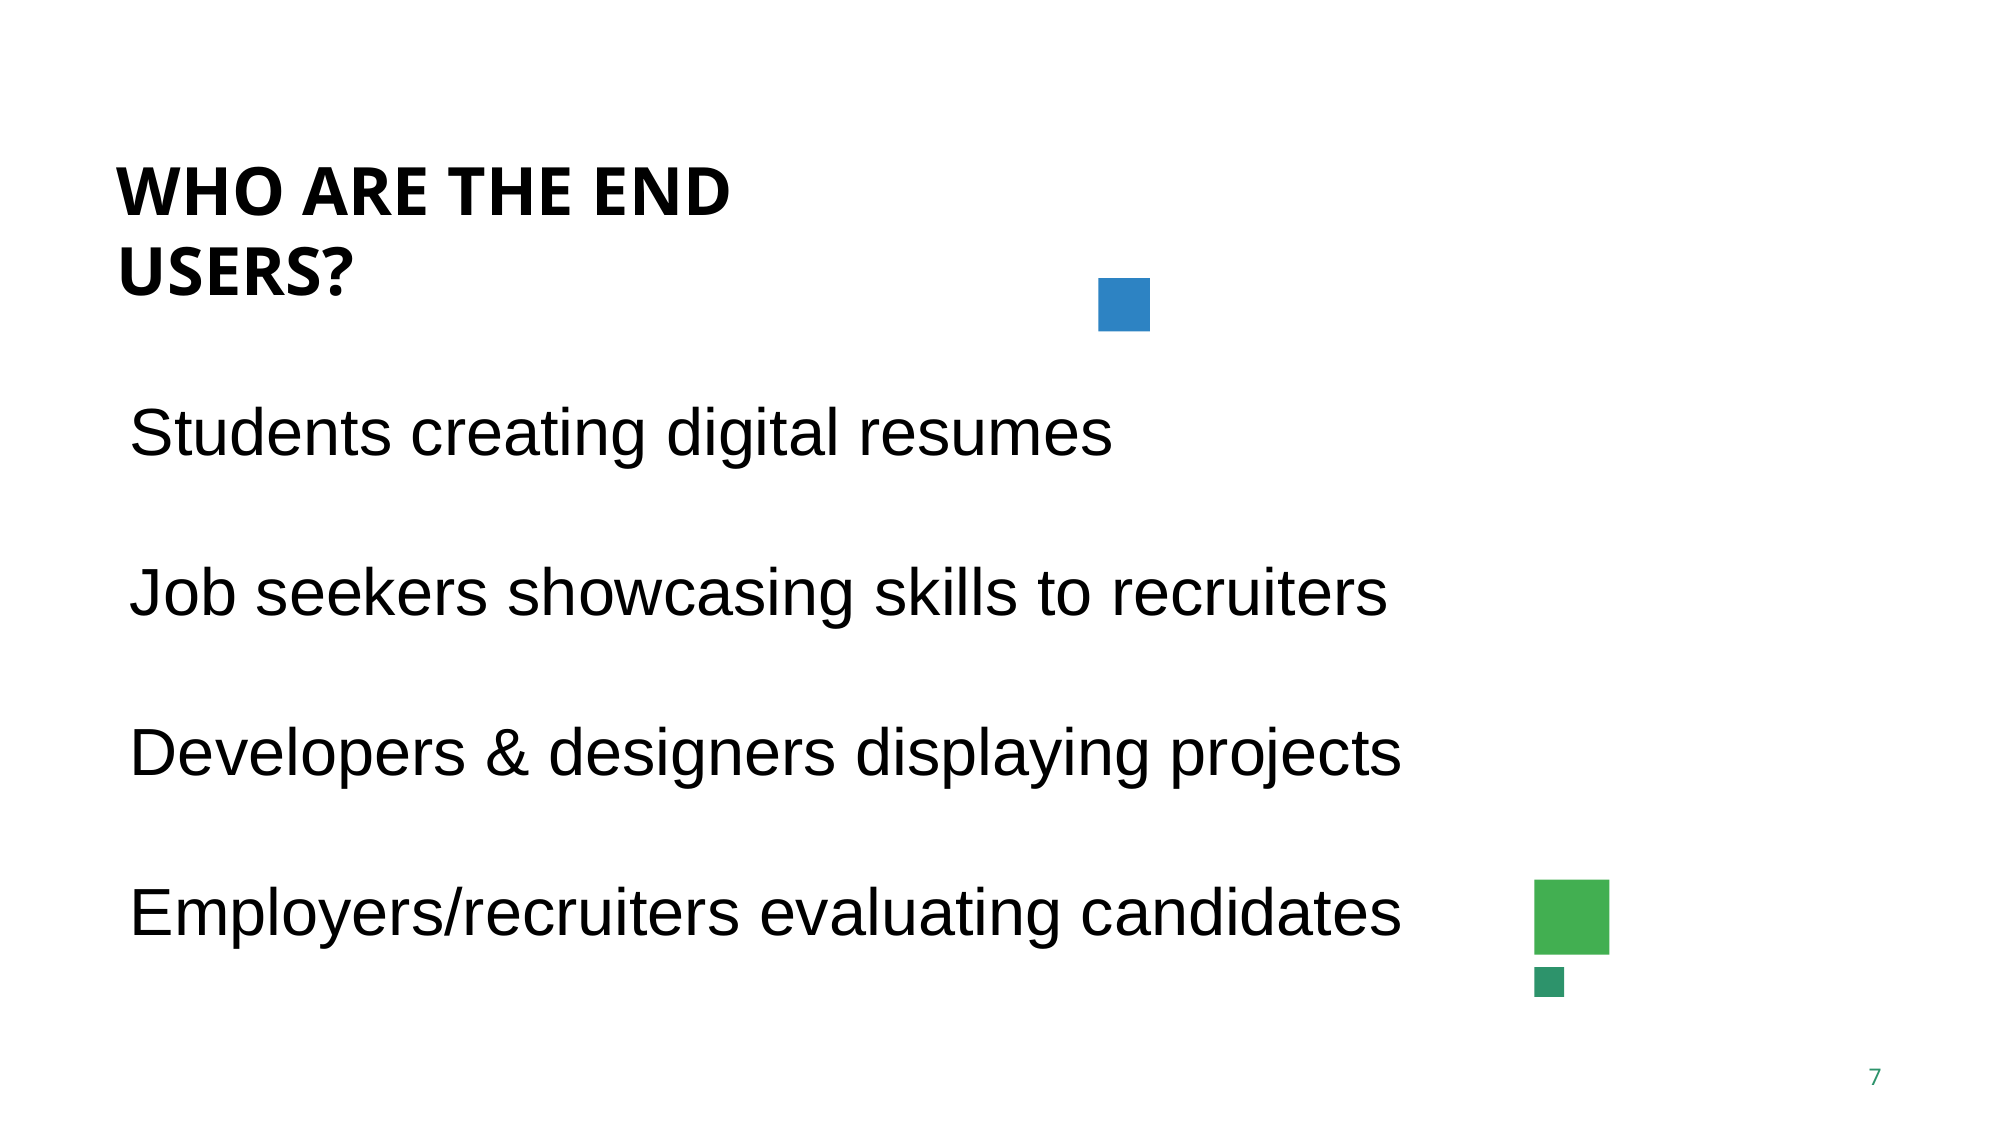

# WHO ARE THE END USERS?
Students creating digital resumes
Job seekers showcasing skills to recruiters
Developers & designers displaying projects
Employers/recruiters evaluating candidates